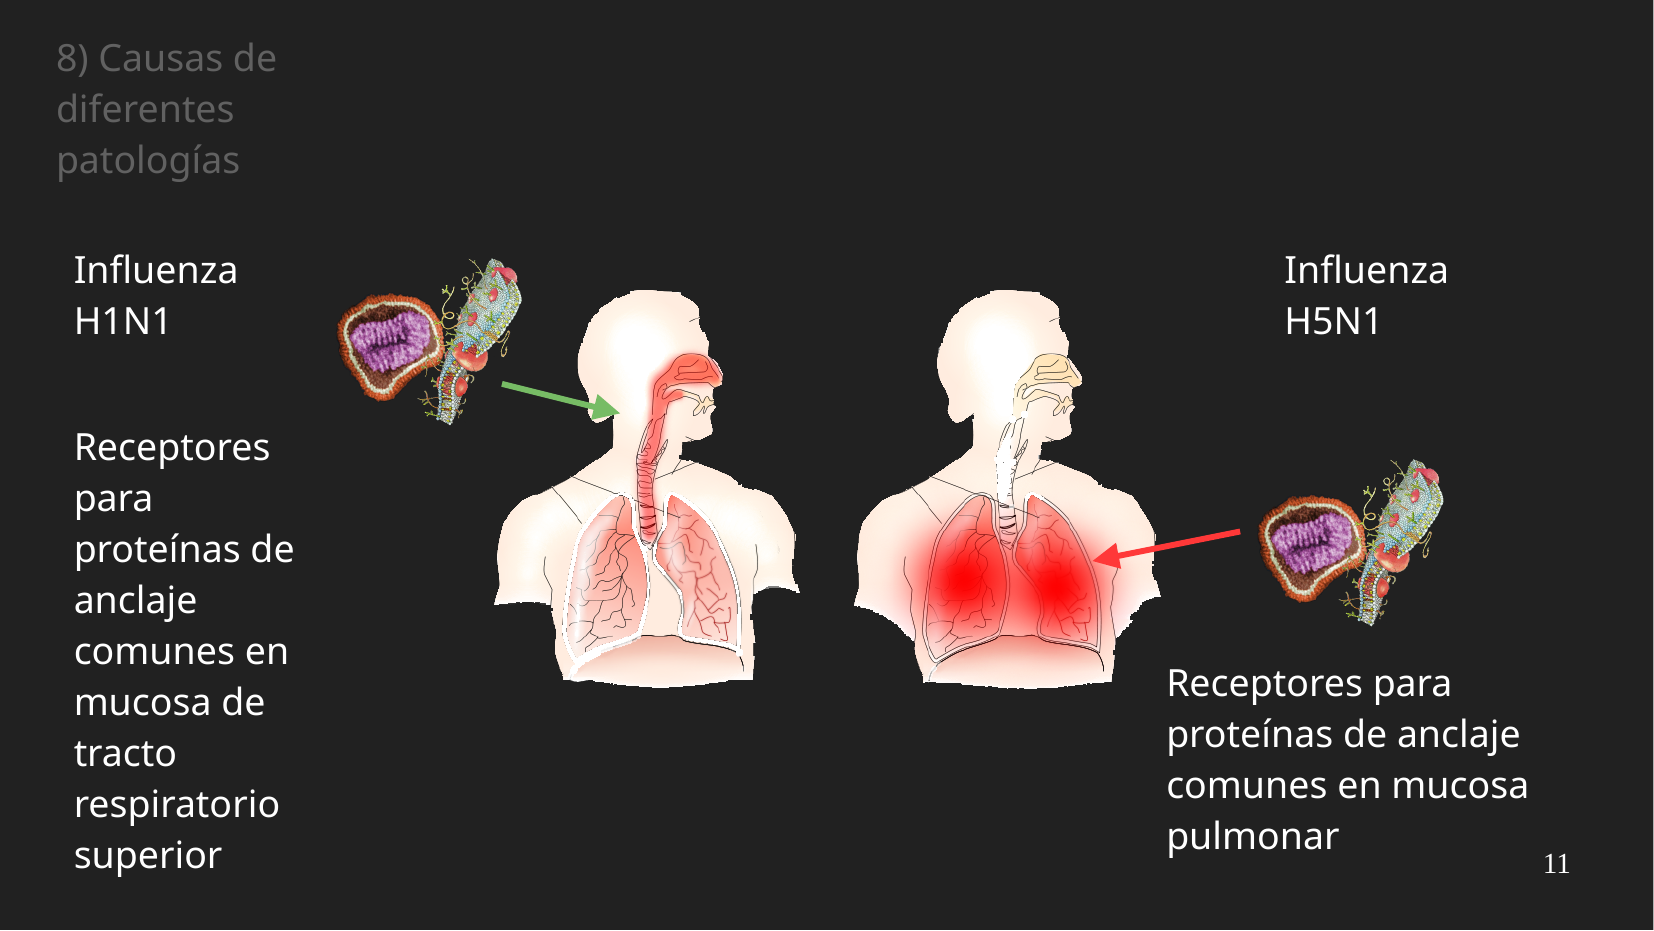

8) Causas de diferentes patologías
Influenza H1N1
Influenza H5N1
Receptores para proteínas de anclaje comunes en mucosa de tracto respiratorio superior
Receptores para proteínas de anclaje comunes en mucosa pulmonar
11